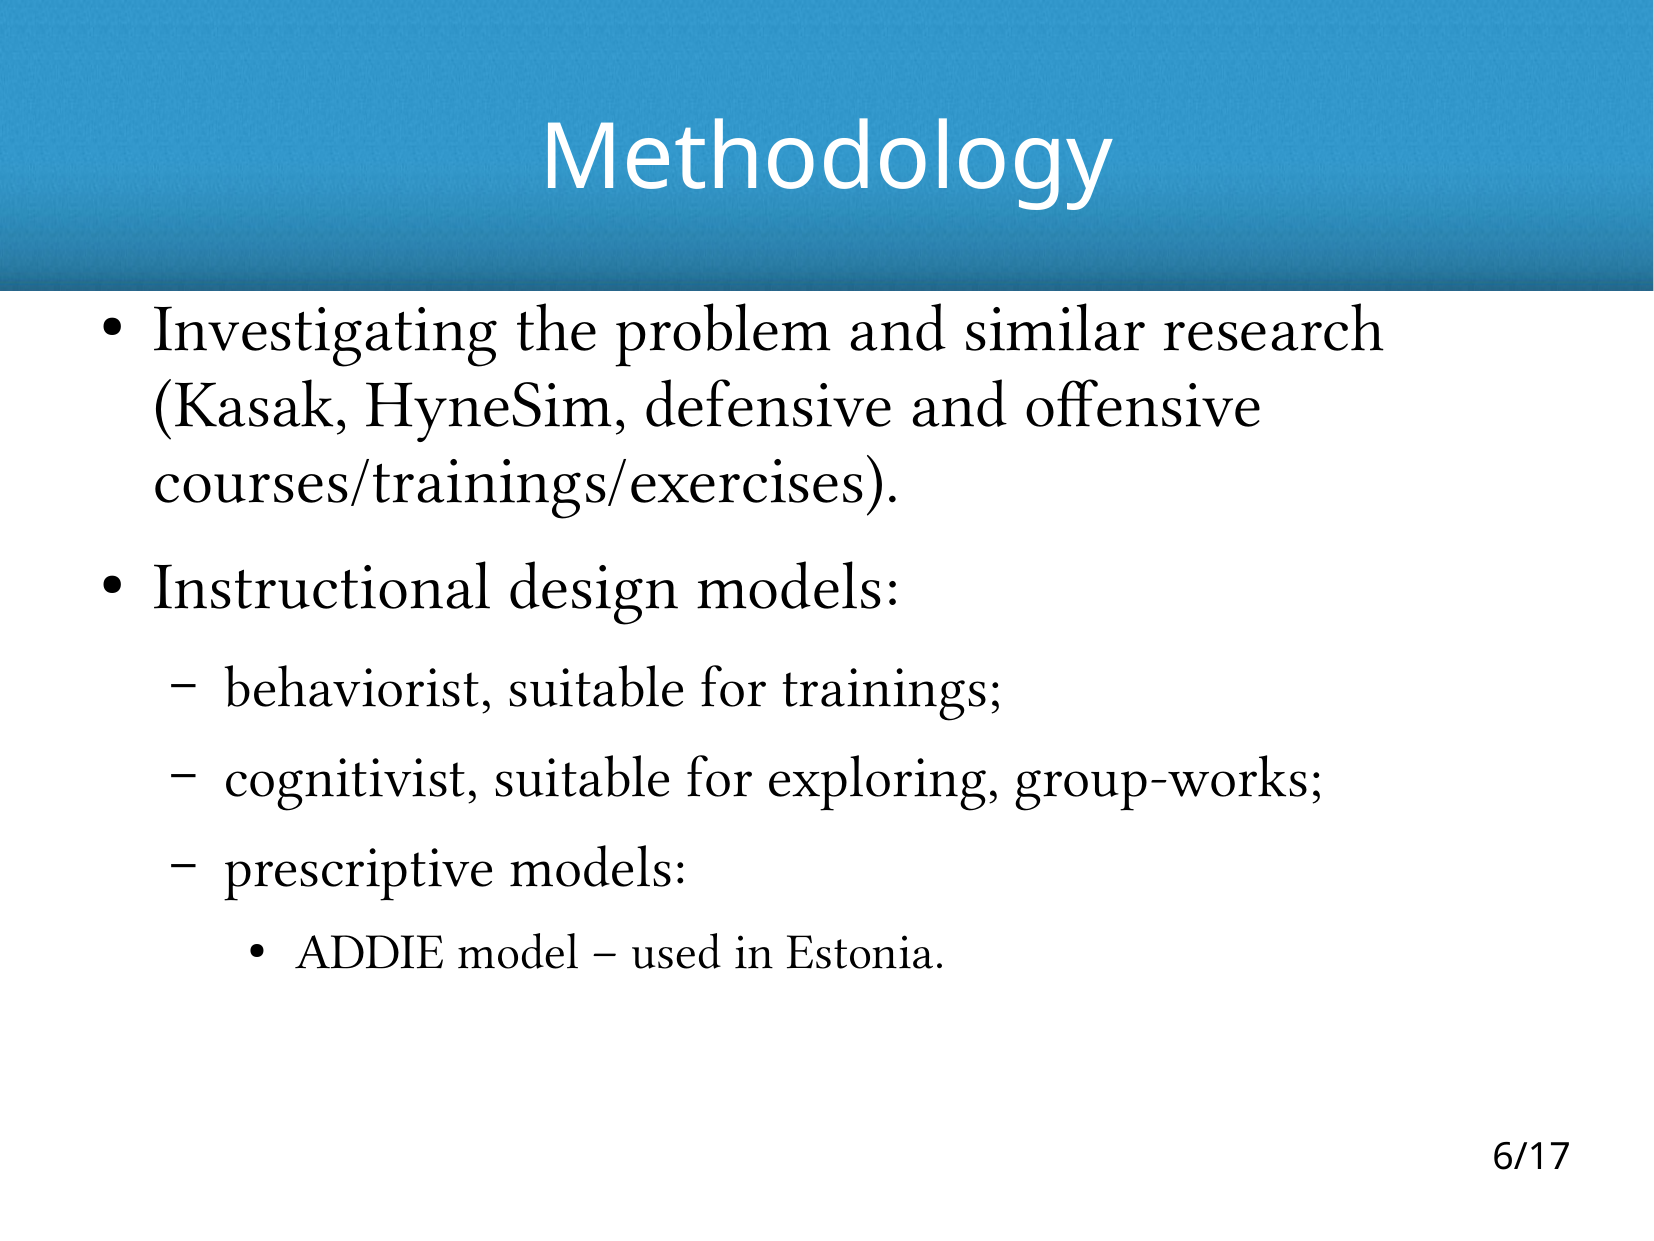

# Methodology
Investigating the problem and similar research (Kasak, HyneSim, defensive and offensive courses/trainings/exercises).
Instructional design models:
behaviorist, suitable for trainings;
cognitivist, suitable for exploring, group-works;
prescriptive models:
ADDIE model – used in Estonia.
6